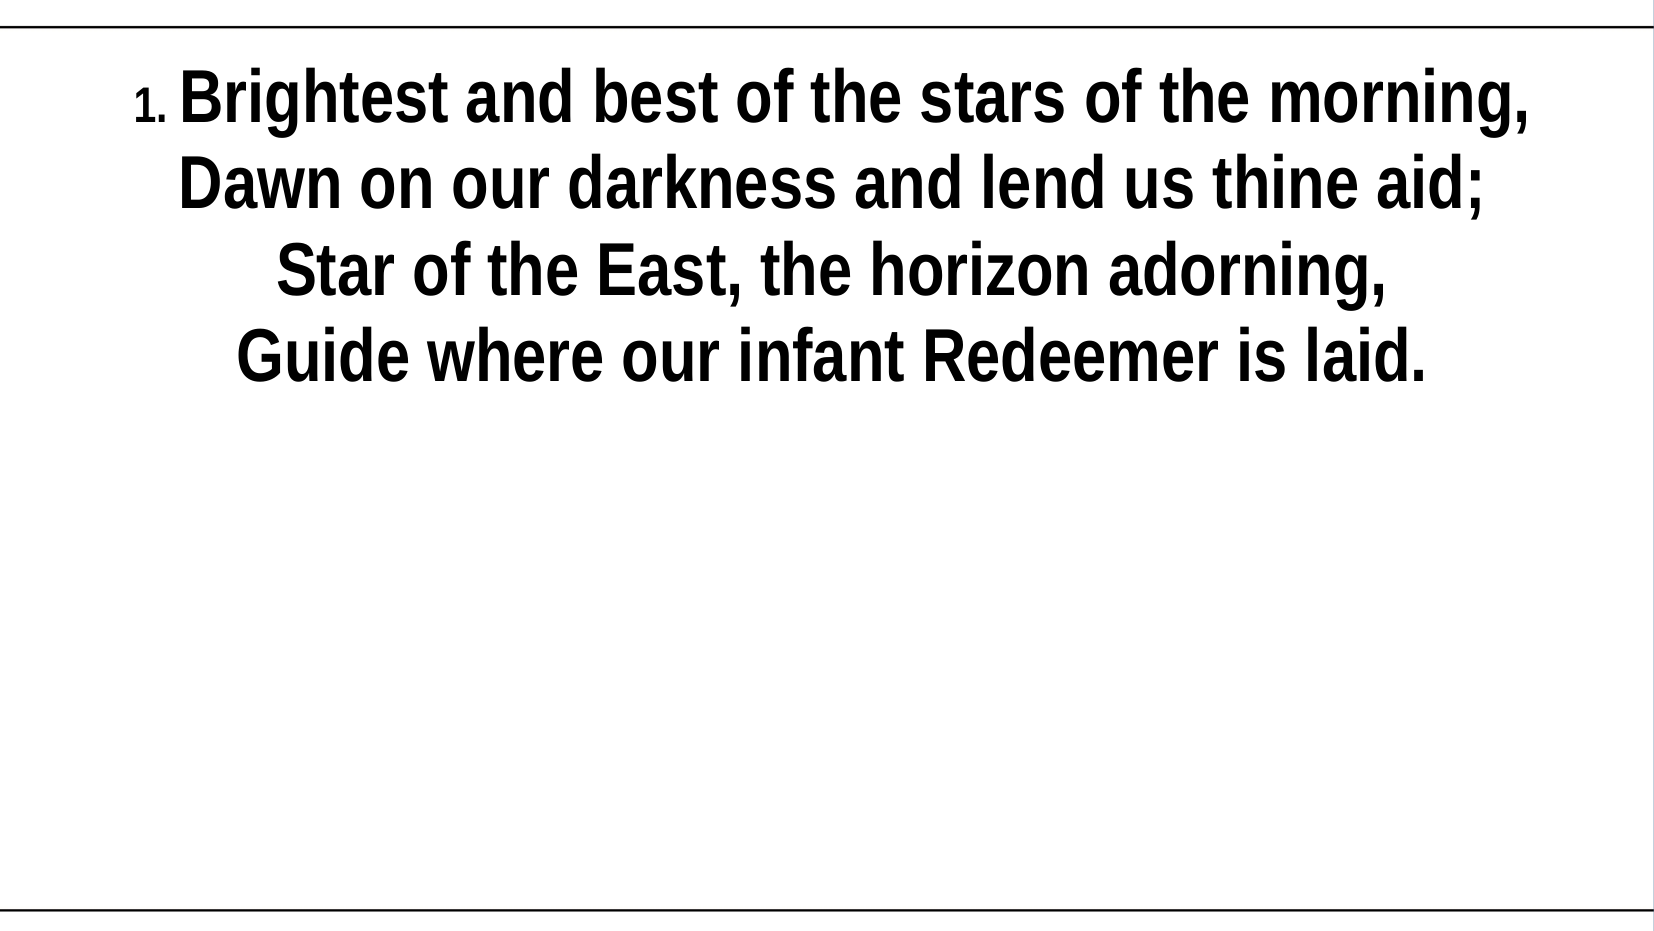

1. Brightest and best of the stars of the morning,
Dawn on our darkness and lend us thine aid;
Star of the East, the horizon adorning,
Guide where our infant Redeemer is laid.